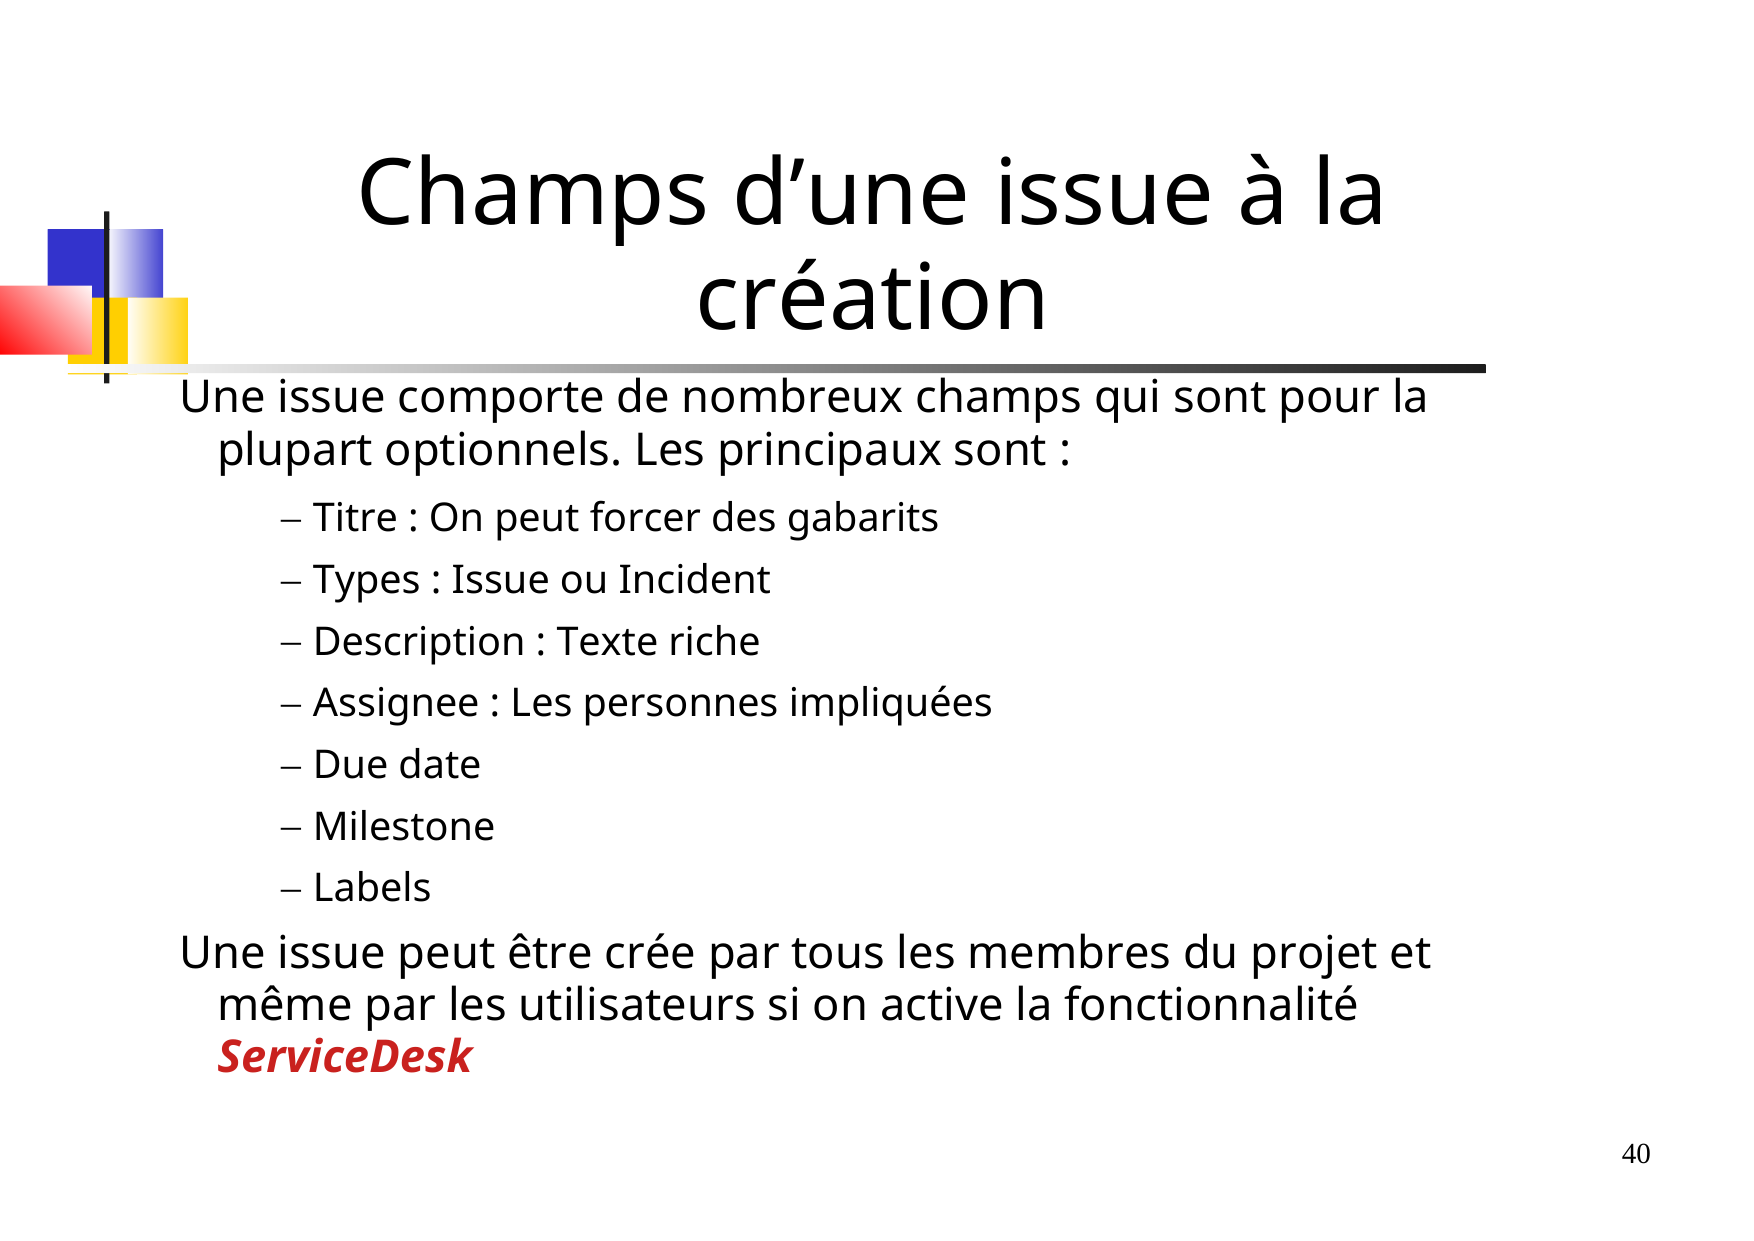

# Champs d’une issue à la création
Une issue comporte de nombreux champs qui sont pour la plupart optionnels. Les principaux sont :
Titre : On peut forcer des gabarits
Types : Issue ou Incident
Description : Texte riche
Assignee : Les personnes impliquées
Due date
Milestone
Labels
Une issue peut être crée par tous les membres du projet et même par les utilisateurs si on active la fonctionnalité ServiceDesk